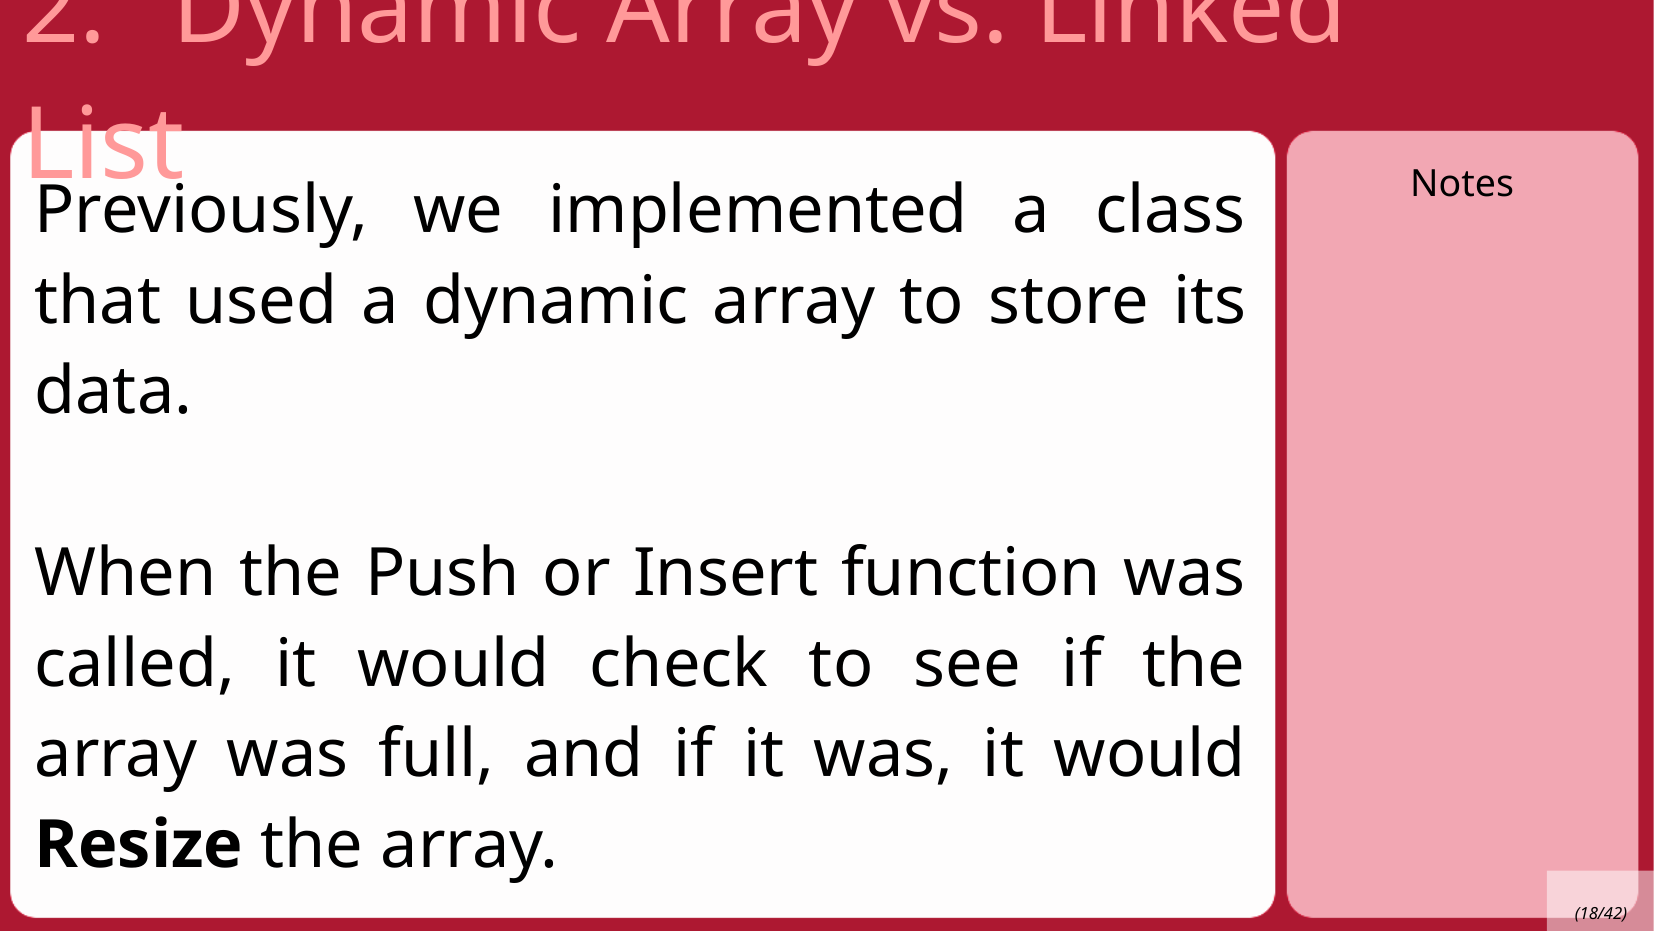

# 2.	Dynamic Array vs. Linked List
Notes
Previously, we implemented a class that used a dynamic array to store its data.
When the Push or Insert function was called, it would check to see if the array was full, and if it was, it would Resize the array.